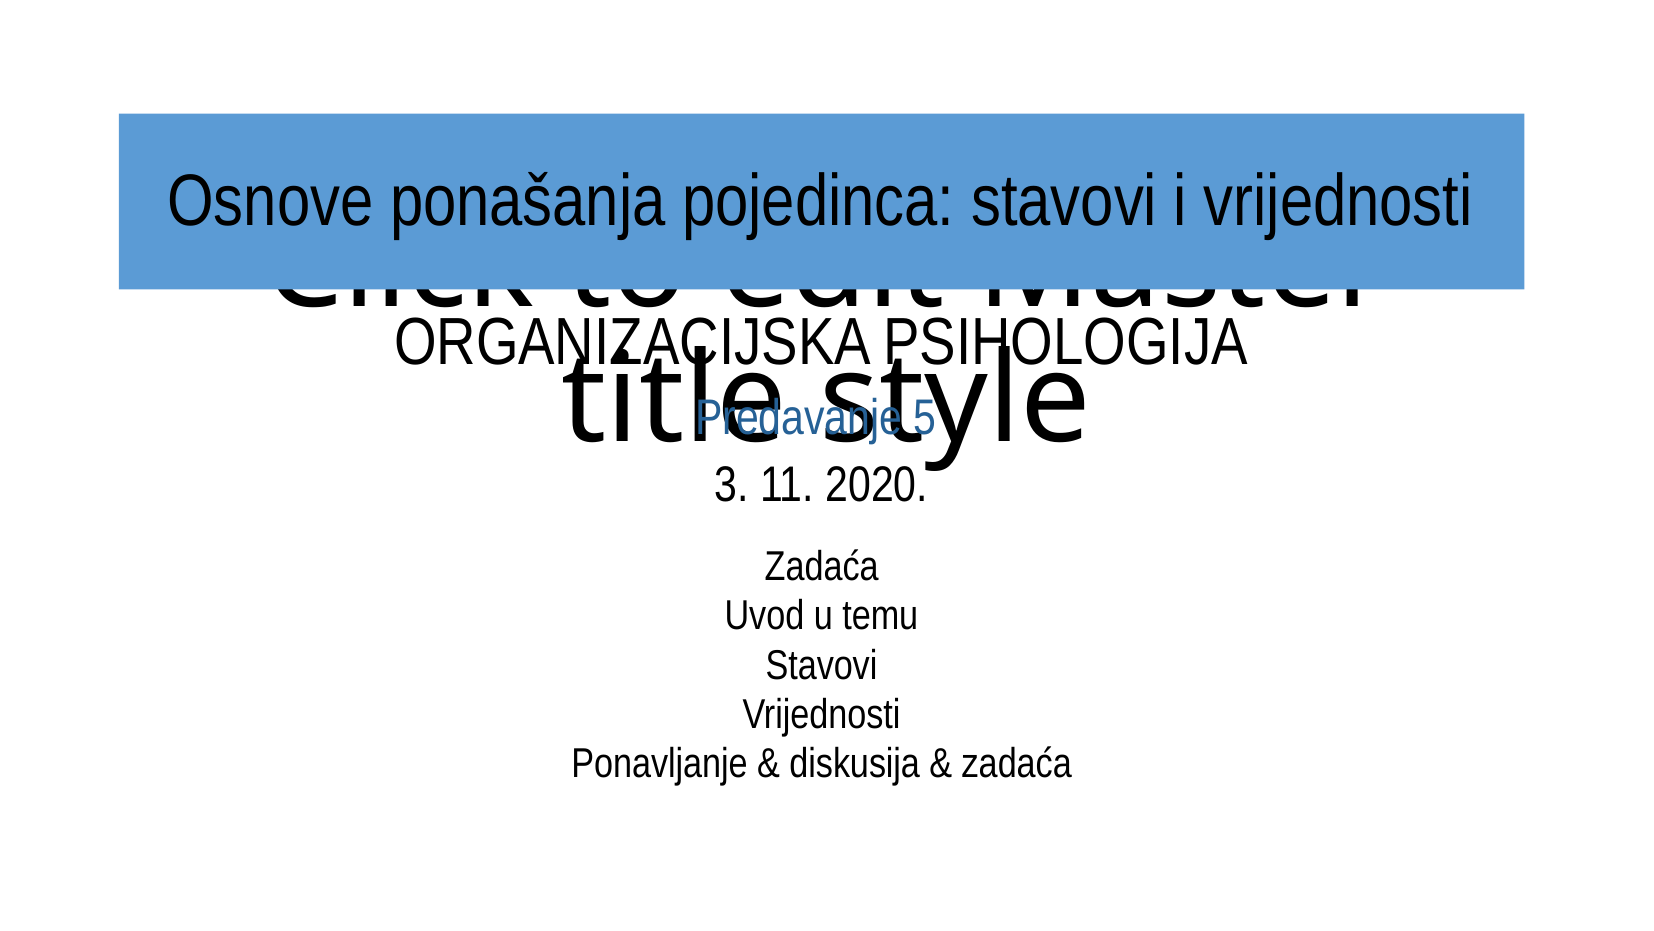

Osnove ponašanja pojedinca: stavovi i vrijednosti
ORGANIZACIJSKA PSIHOLOGIJA
Predavanje 5
3. 11. 2020.
Zadaća
Uvod u temu
Stavovi
Vrijednosti
Ponavljanje & diskusija & zadaća